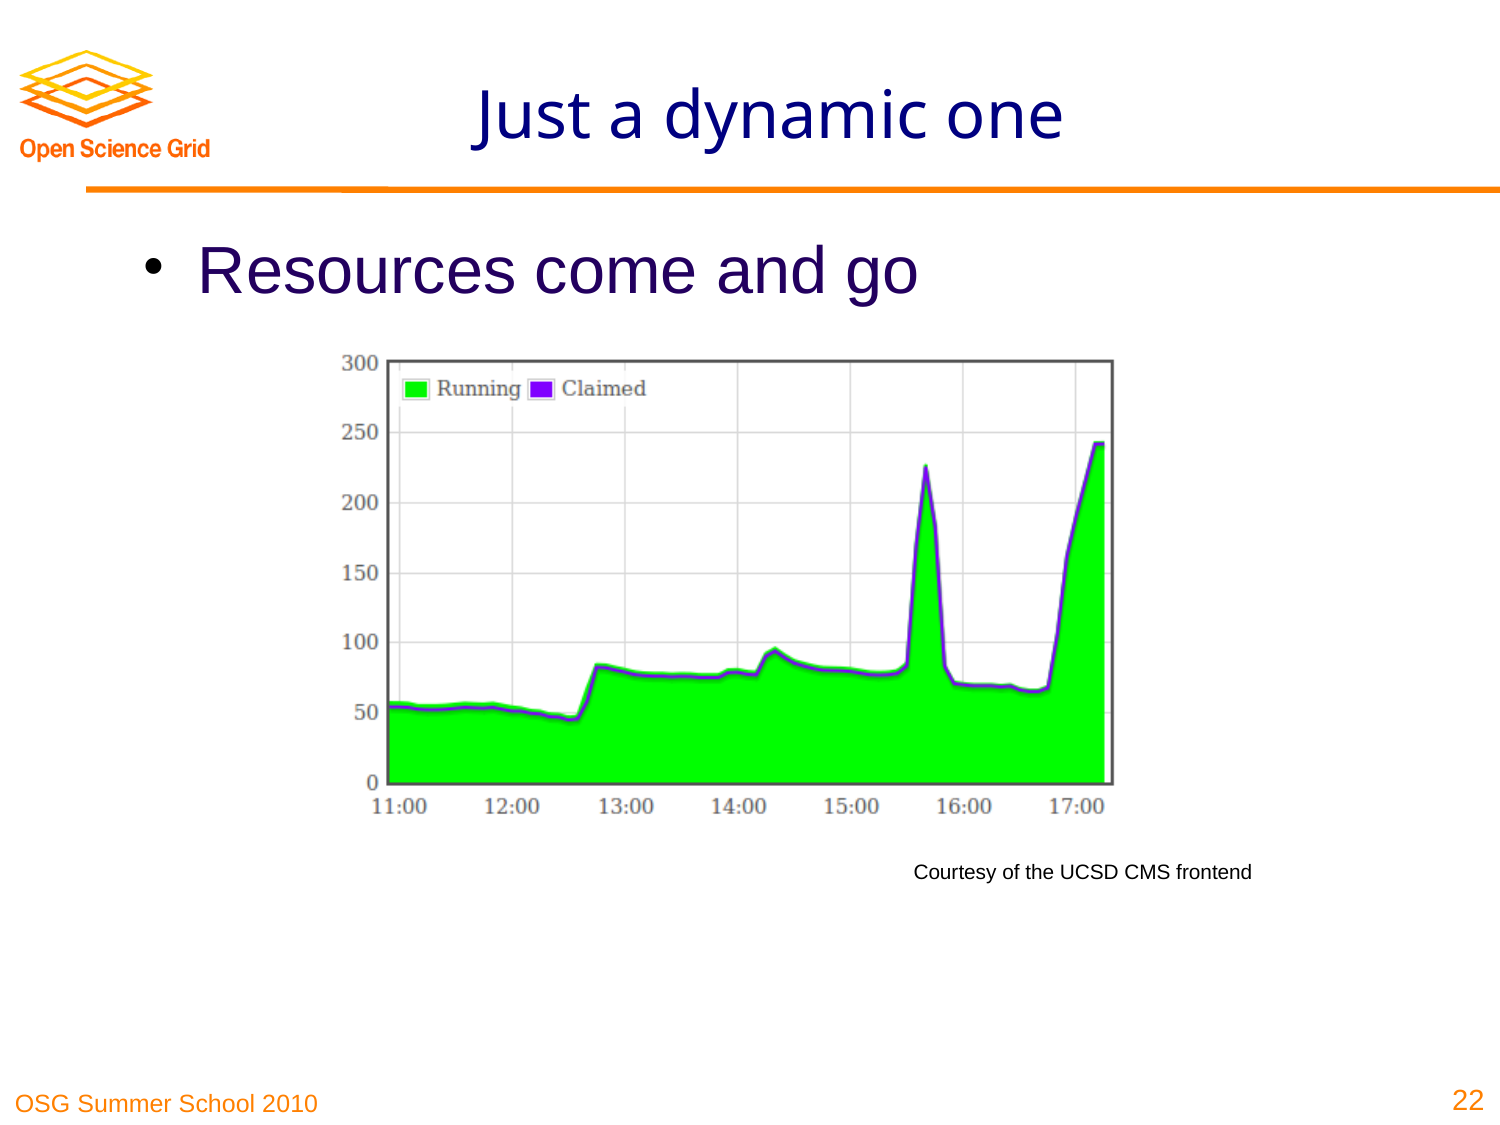

# Just a dynamic one
Resources come and go
Courtesy of the UCSD CMS frontend
22